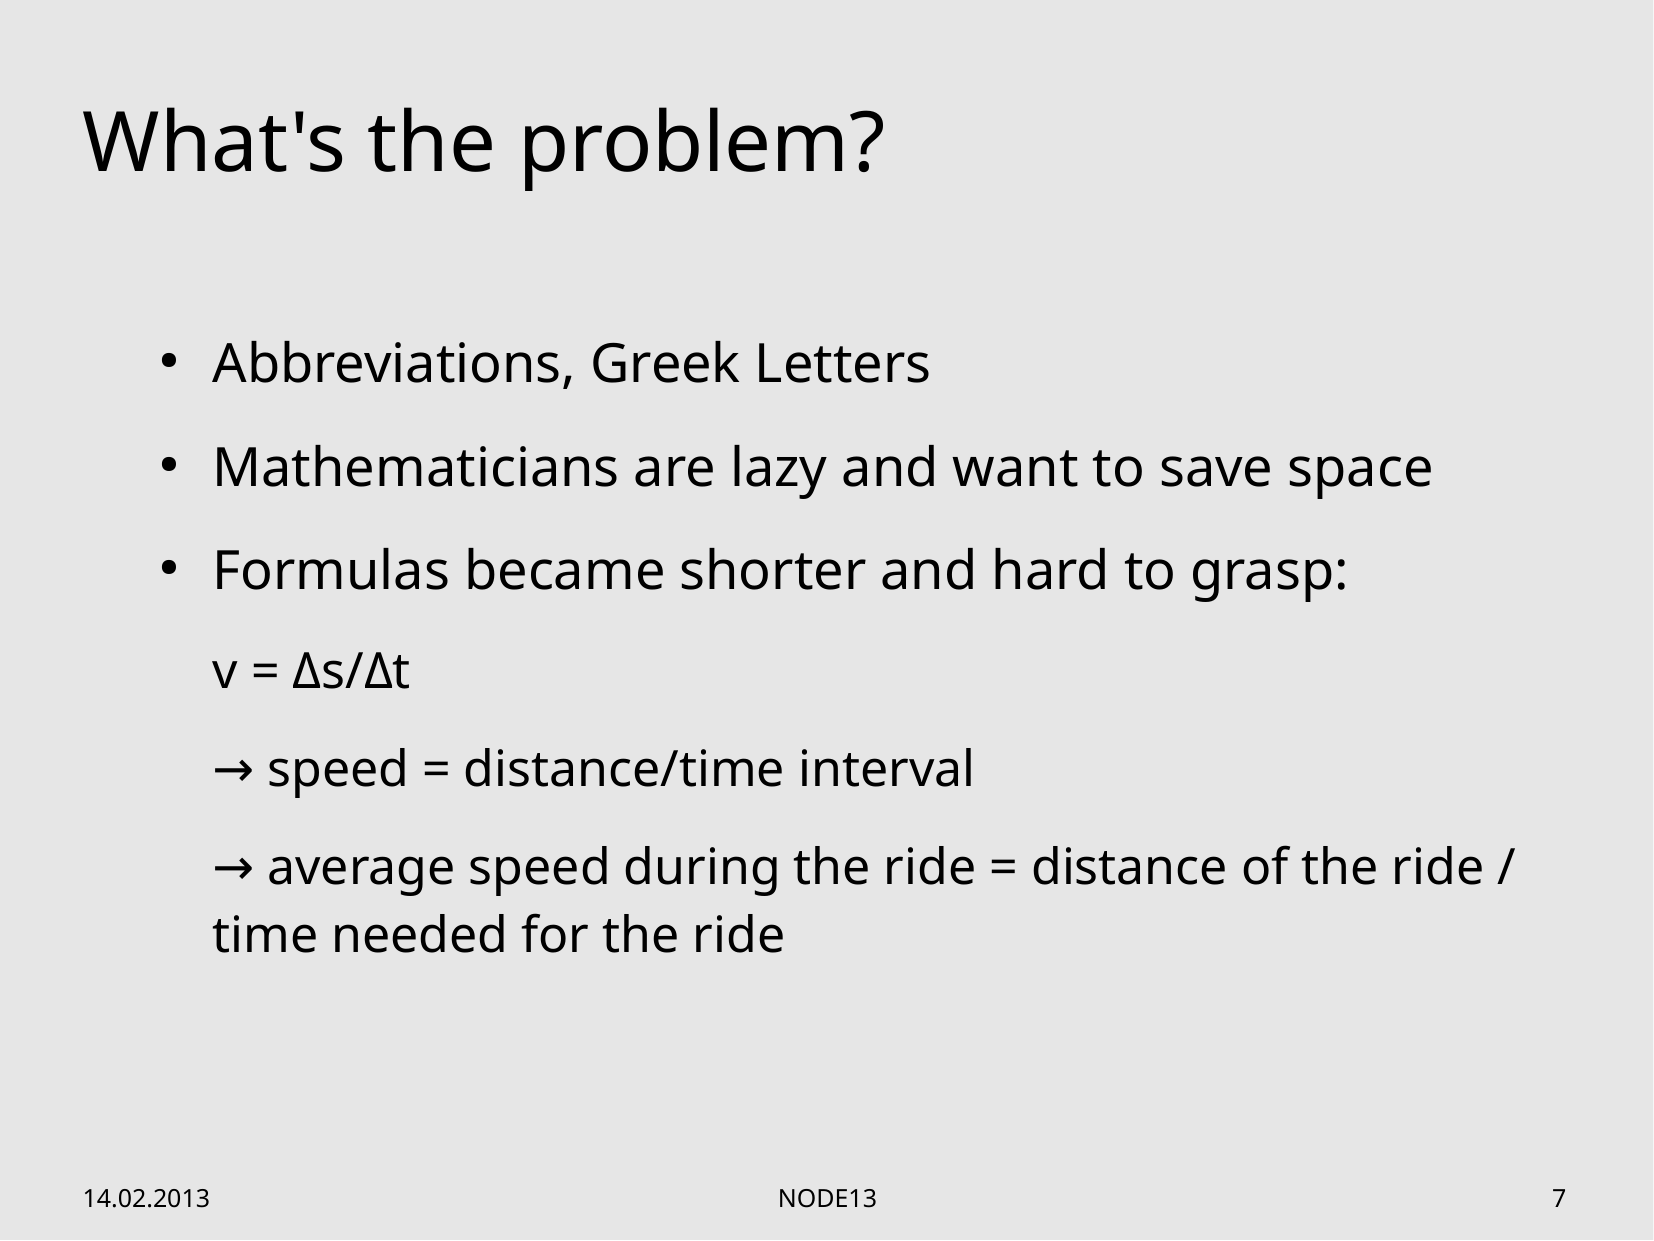

# What's the problem?
Abbreviations, Greek Letters
Mathematicians are lazy and want to save space
Formulas became shorter and hard to grasp:
v = Δs/Δt
→ speed = distance/time interval
→ average speed during the ride = distance of the ride / time needed for the ride
14.02.2013
NODE13
7